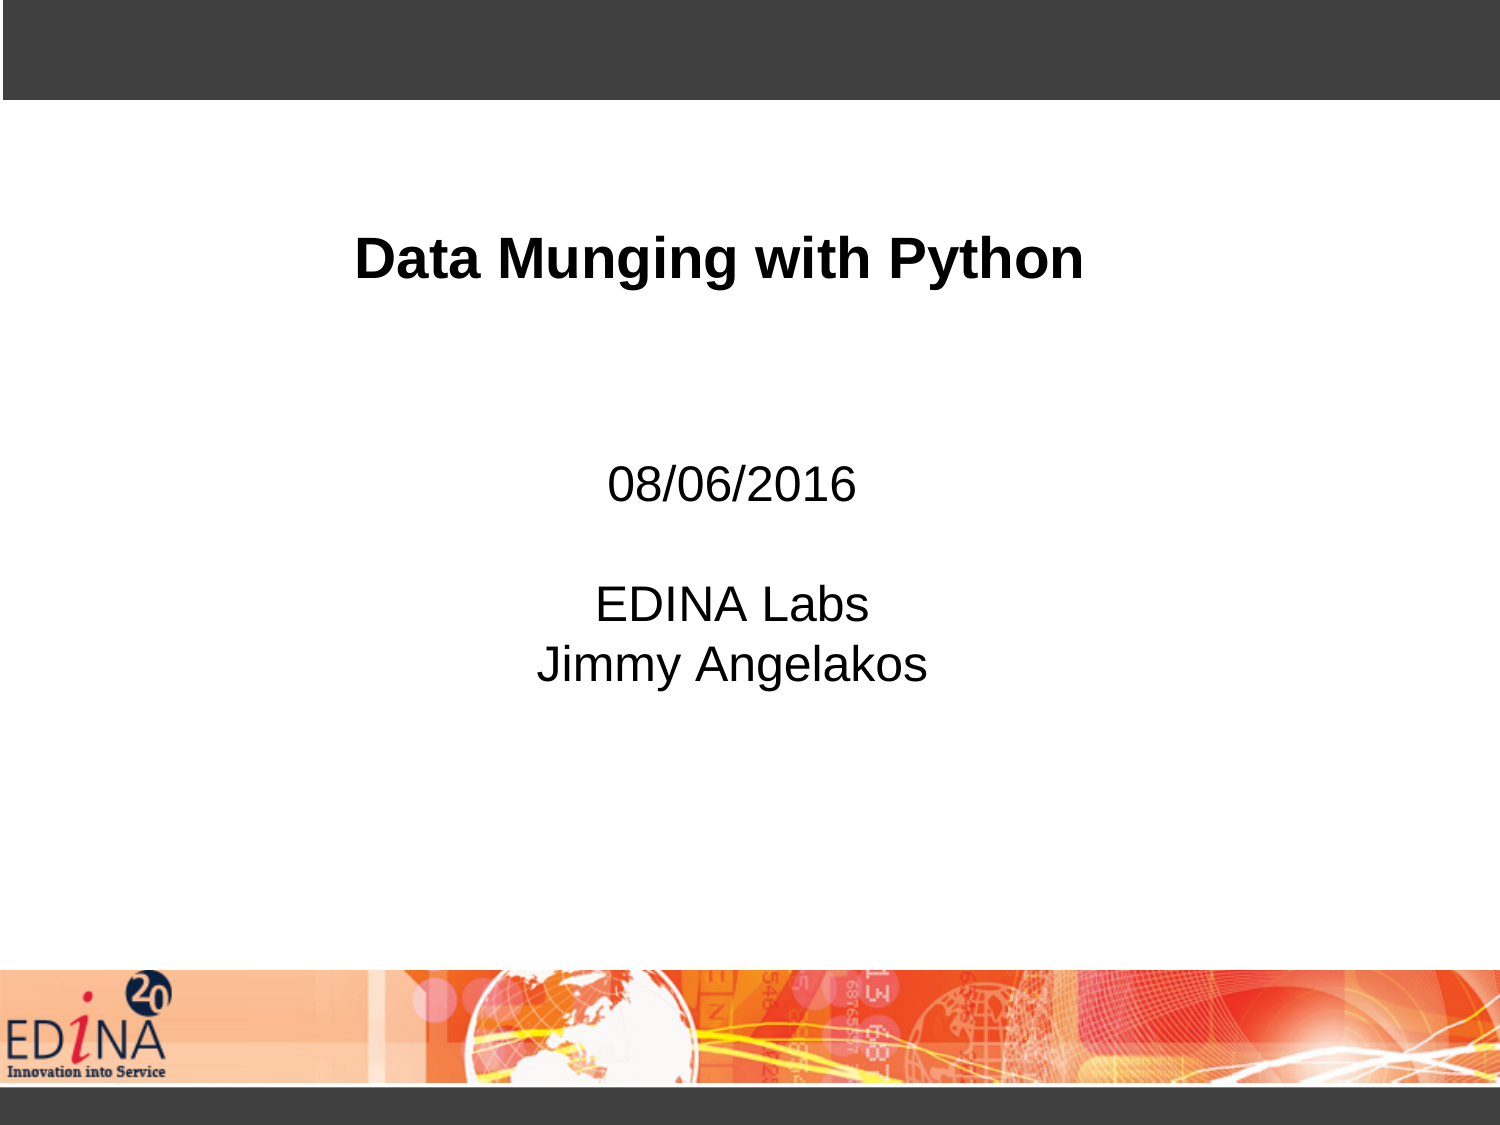

Data Munging with Python
08/06/2016
EDINA Labs
Jimmy Angelakos